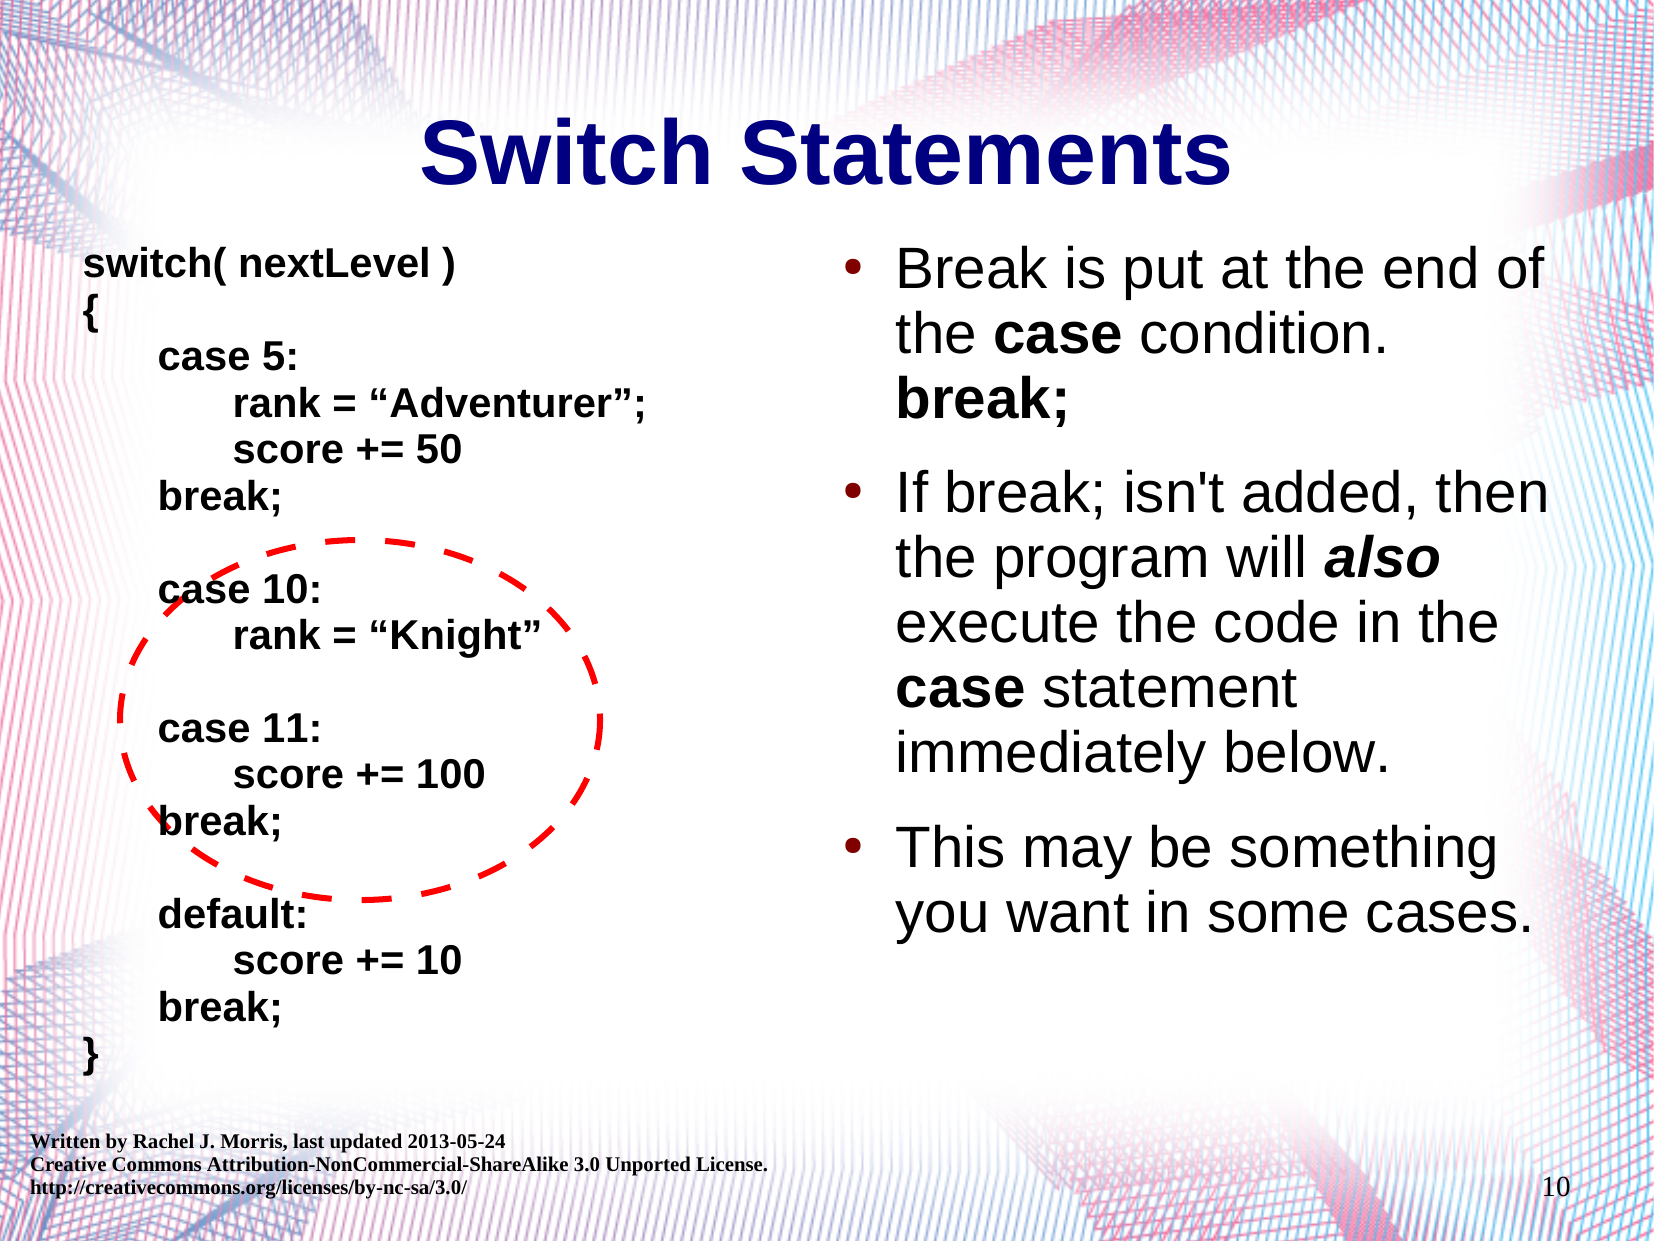

# Switch Statements
Break is put at the end of the case condition.
break;
If break; isn't added, then the program will also execute the code in the case statement immediately below.
This may be something you want in some cases.
switch( nextLevel )
{
	case 5:
		rank = “Adventurer”;
		score += 50
	break;
	case 10:
		rank = “Knight”
	case 11:
		score += 100
	break;
	default:
		score += 10
	break;
}
10